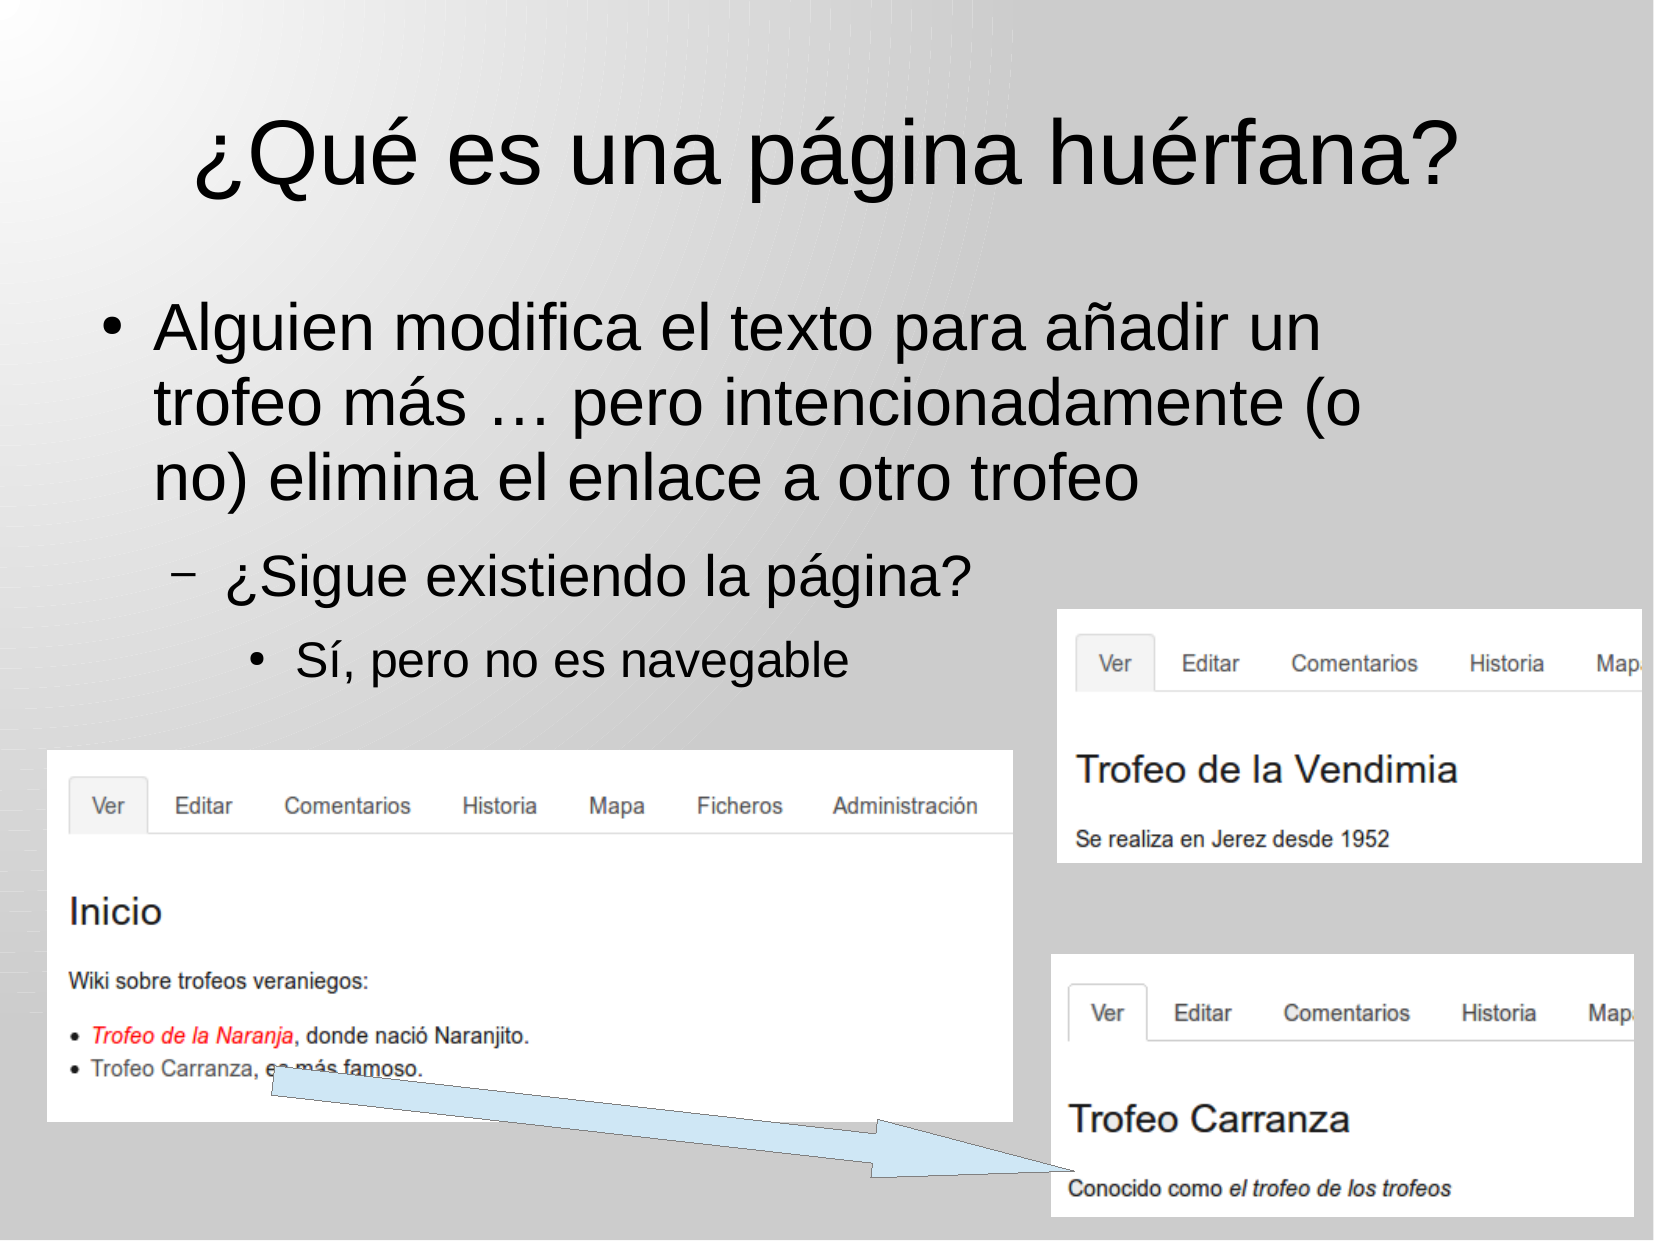

# ¿Qué es una página huérfana?
Alguien modifica el texto para añadir un trofeo más … pero intencionadamente (o no) elimina el enlace a otro trofeo
¿Sigue existiendo la página?
Sí, pero no es navegable